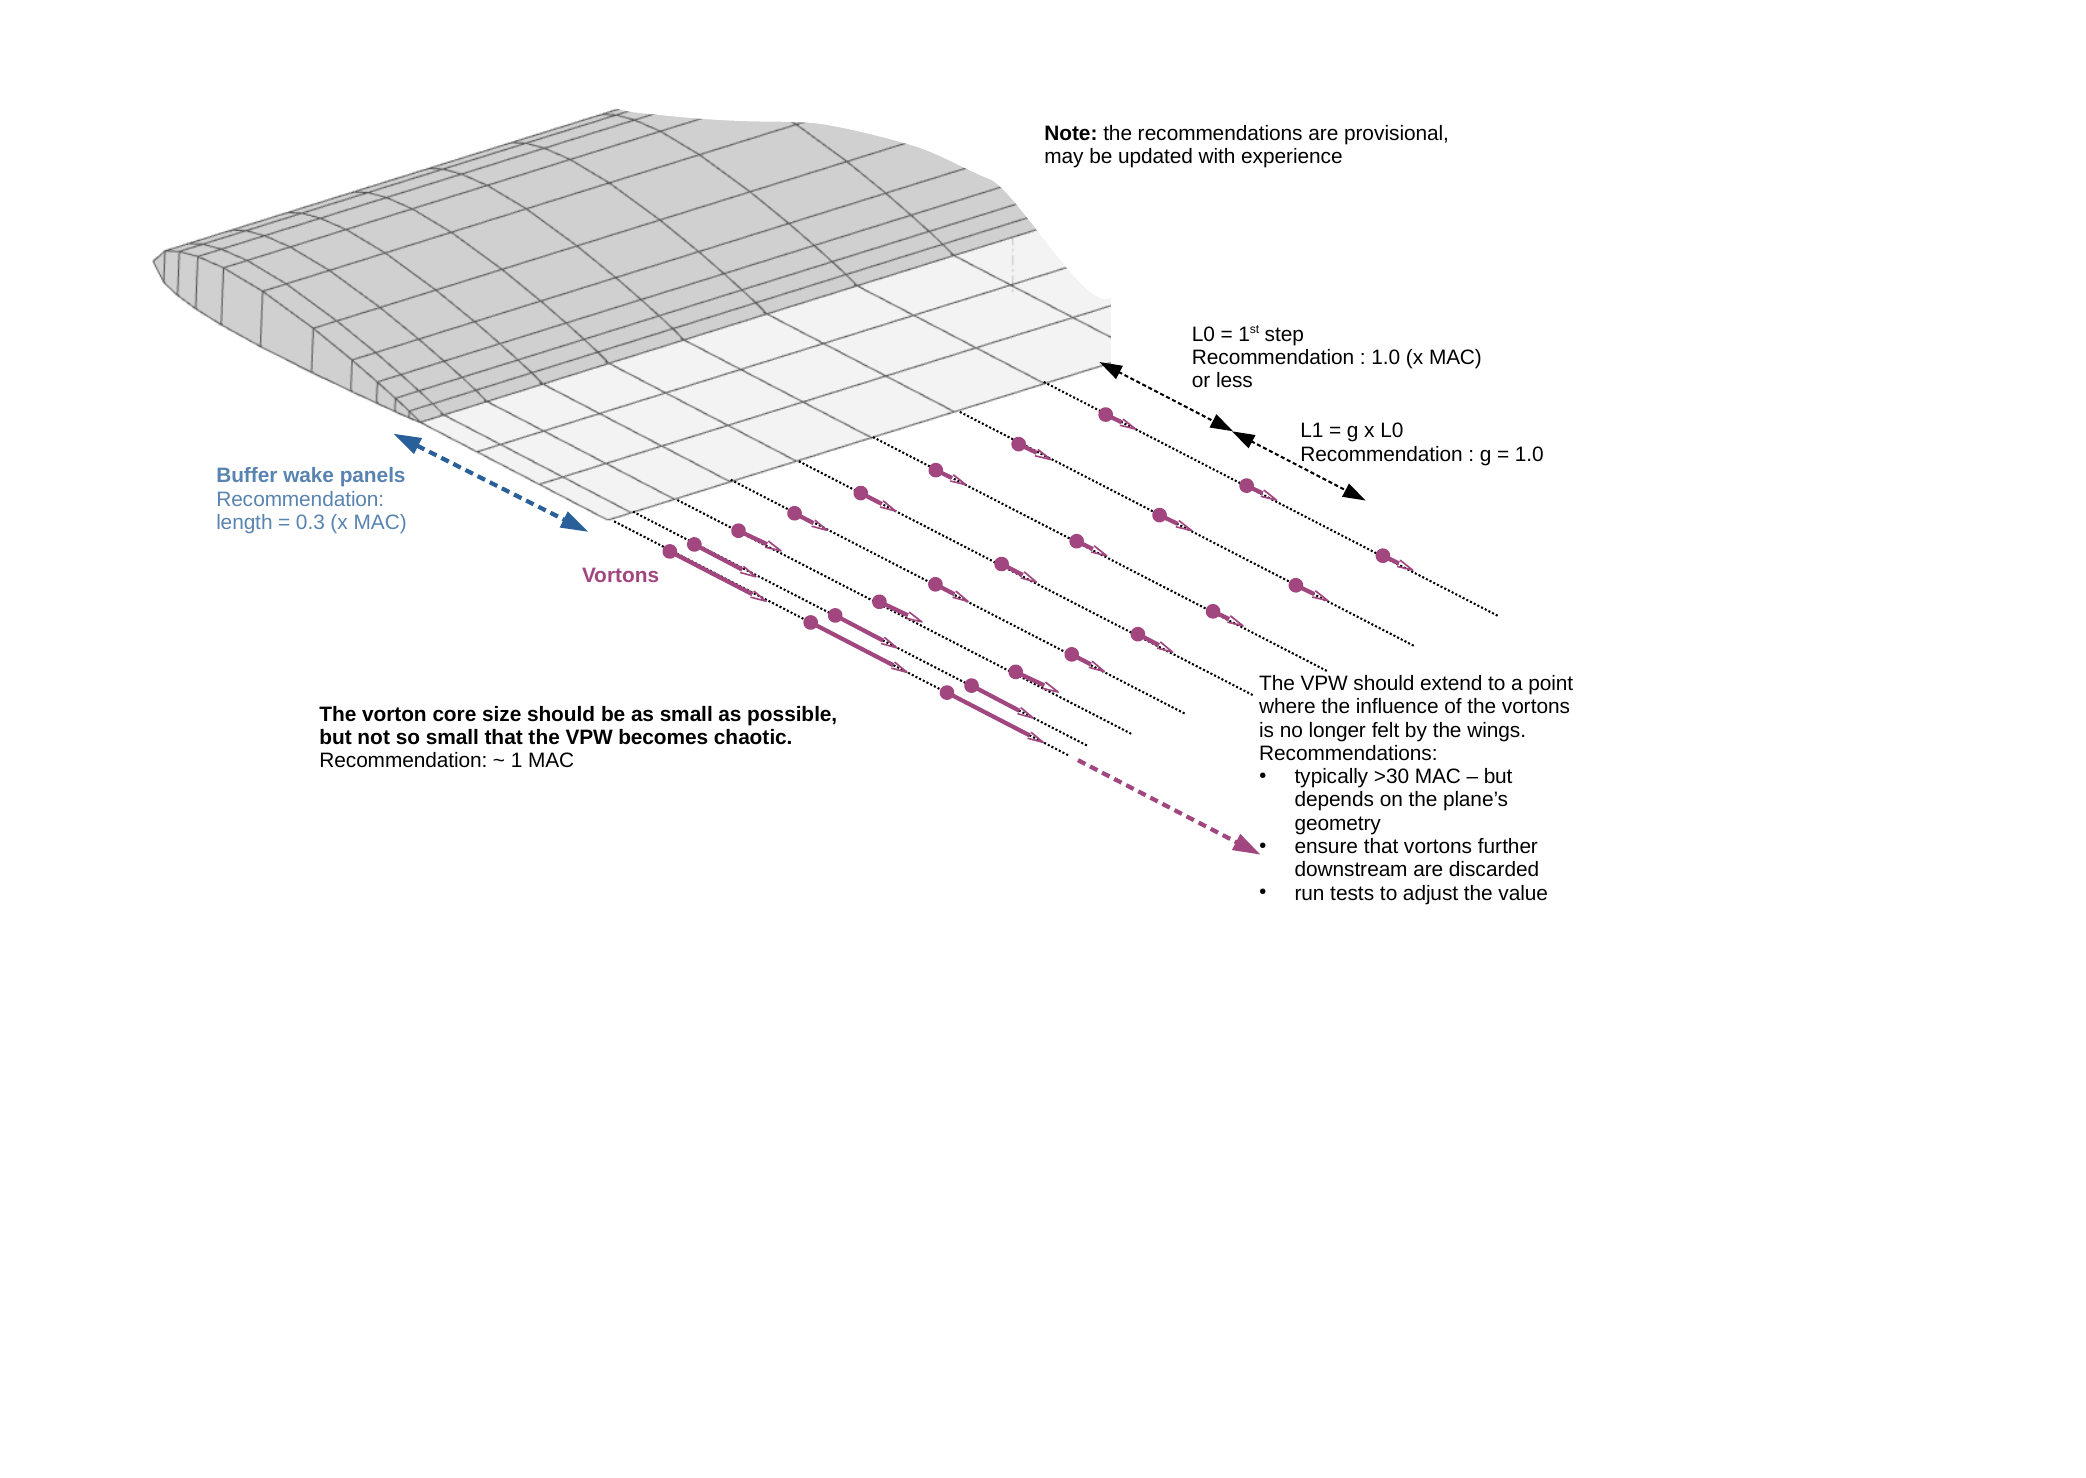

Note: the recommendations are provisional, may be updated with experience
L0 = 1st step
Recommendation : 1.0 (x MAC) or less
L1 = g x L0
Recommendation : g = 1.0
Buffer wake panels
Recommendation:
length = 0.3 (x MAC)
Vortons
The VPW should extend to a point where the influence of the vortons is no longer felt by the wings.
Recommendations:
typically >30 MAC – but depends on the plane’s geometry
ensure that vortons further downstream are discarded
run tests to adjust the value
The vorton core size should be as small as possible, but not so small that the VPW becomes chaotic.
Recommendation: ~ 1 MAC